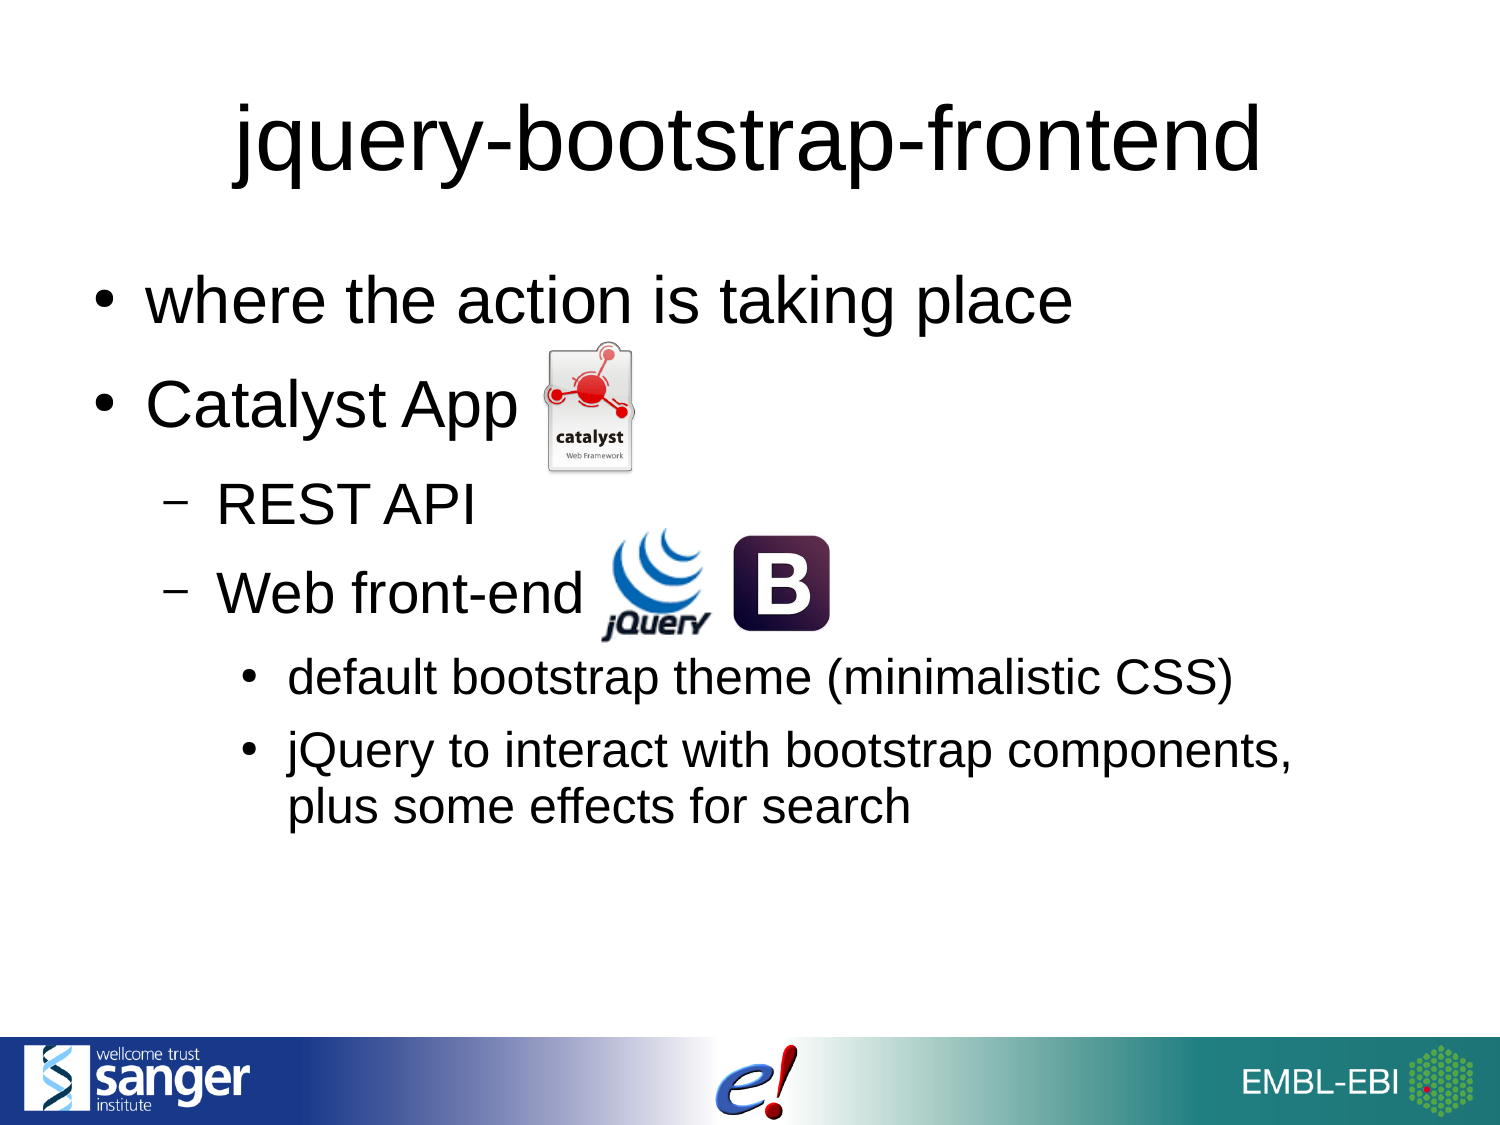

# jquery-bootstrap-frontend
where the action is taking place
Catalyst App
REST API
Web front-end
default bootstrap theme (minimalistic CSS)
jQuery to interact with bootstrap components, plus some effects for search